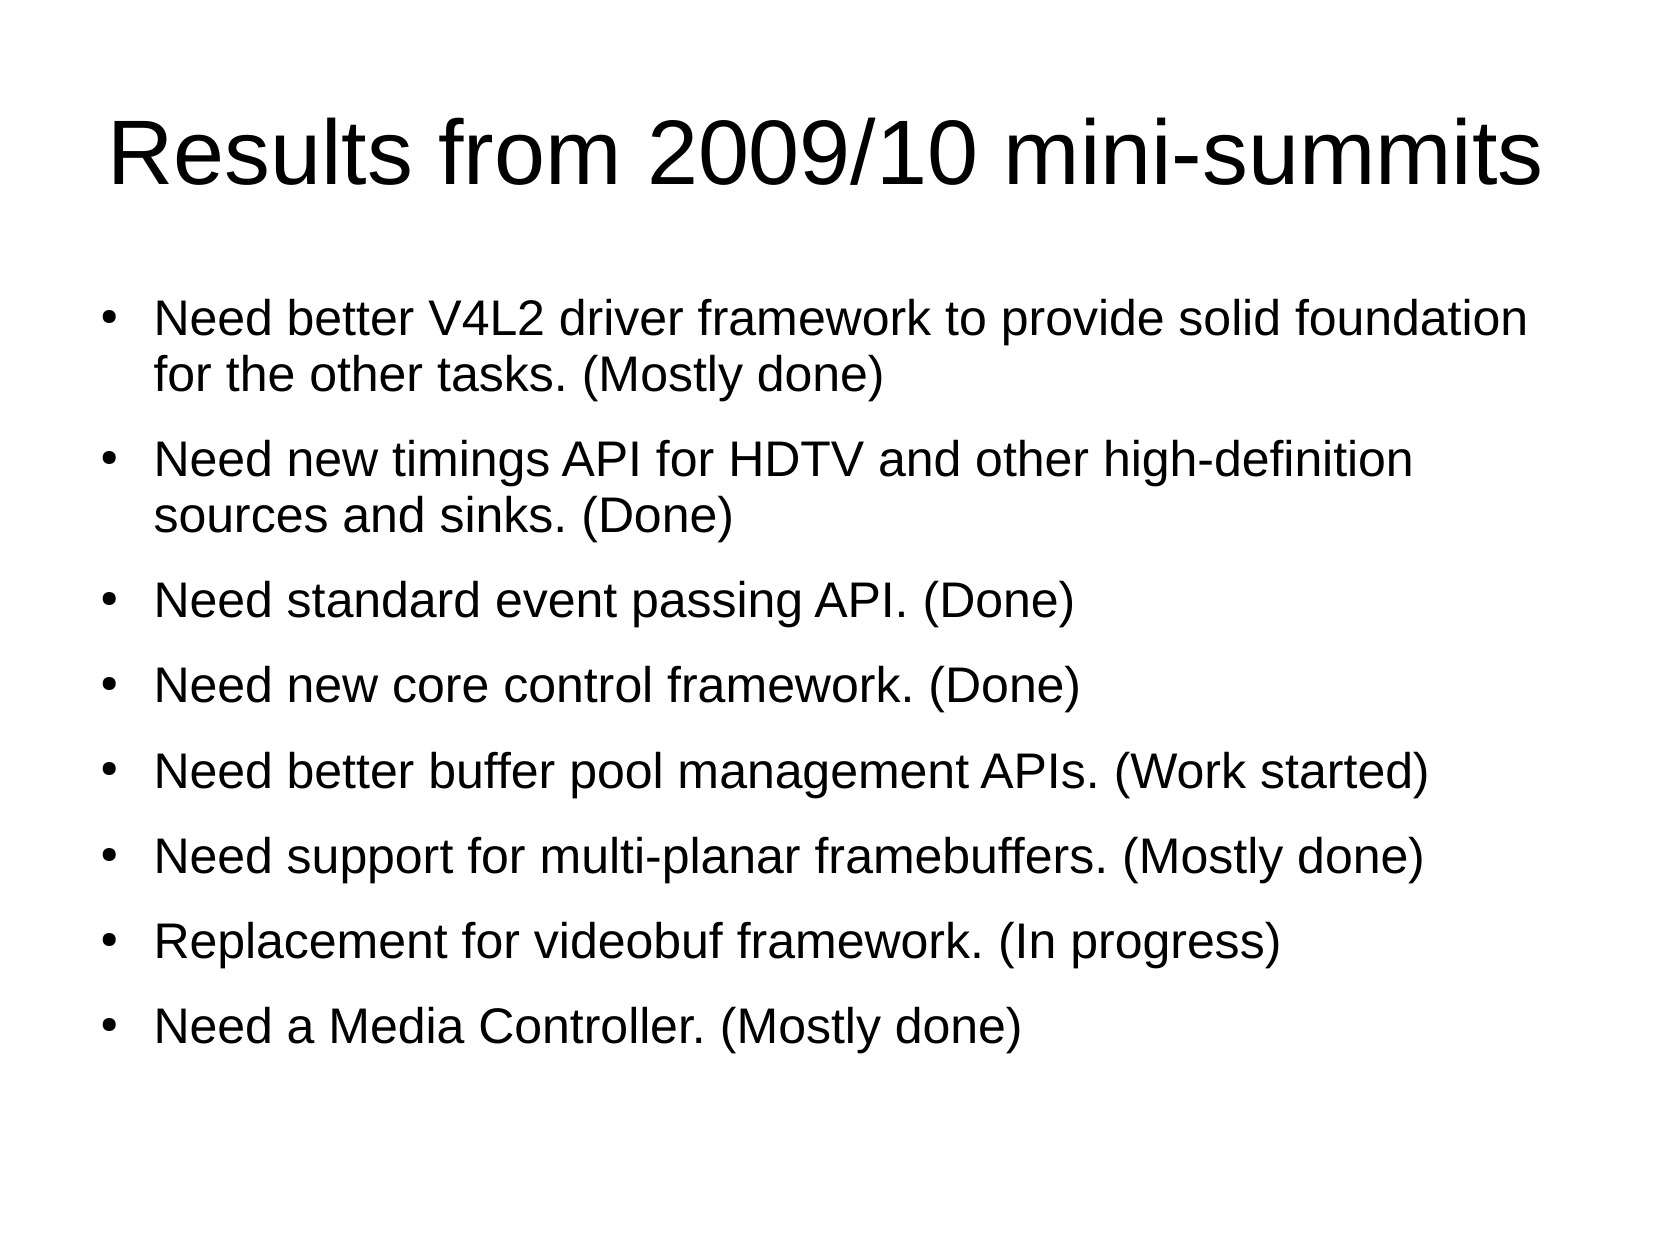

# Results from 2009/10 mini-summits
Need better V4L2 driver framework to provide solid foundation for the other tasks. (Mostly done)
Need new timings API for HDTV and other high-definition sources and sinks. (Done)
Need standard event passing API. (Done)
Need new core control framework. (Done)
Need better buffer pool management APIs. (Work started)
Need support for multi-planar framebuffers. (Mostly done)
Replacement for videobuf framework. (In progress)
Need a Media Controller. (Mostly done)